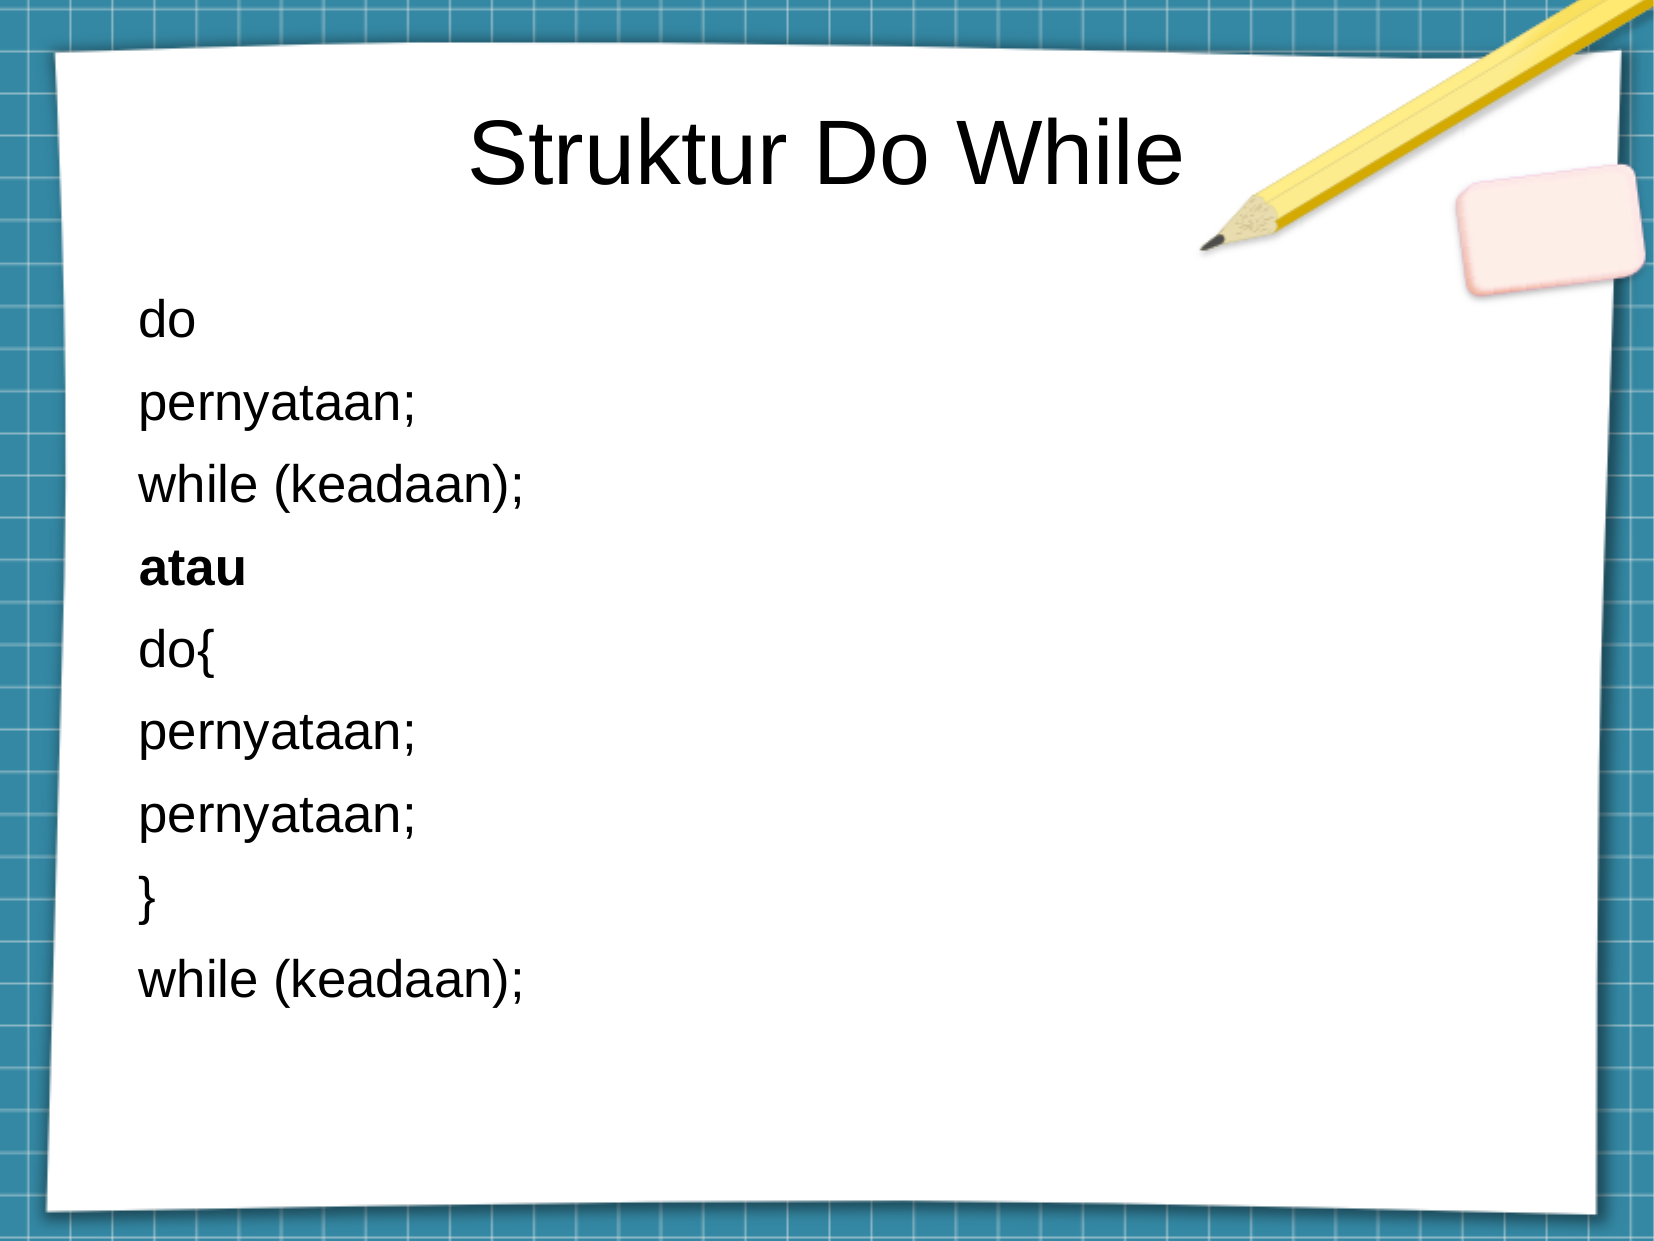

# Struktur Do While
do
pernyataan;
while (keadaan);
atau
do{
pernyataan;
pernyataan;
}
while (keadaan);